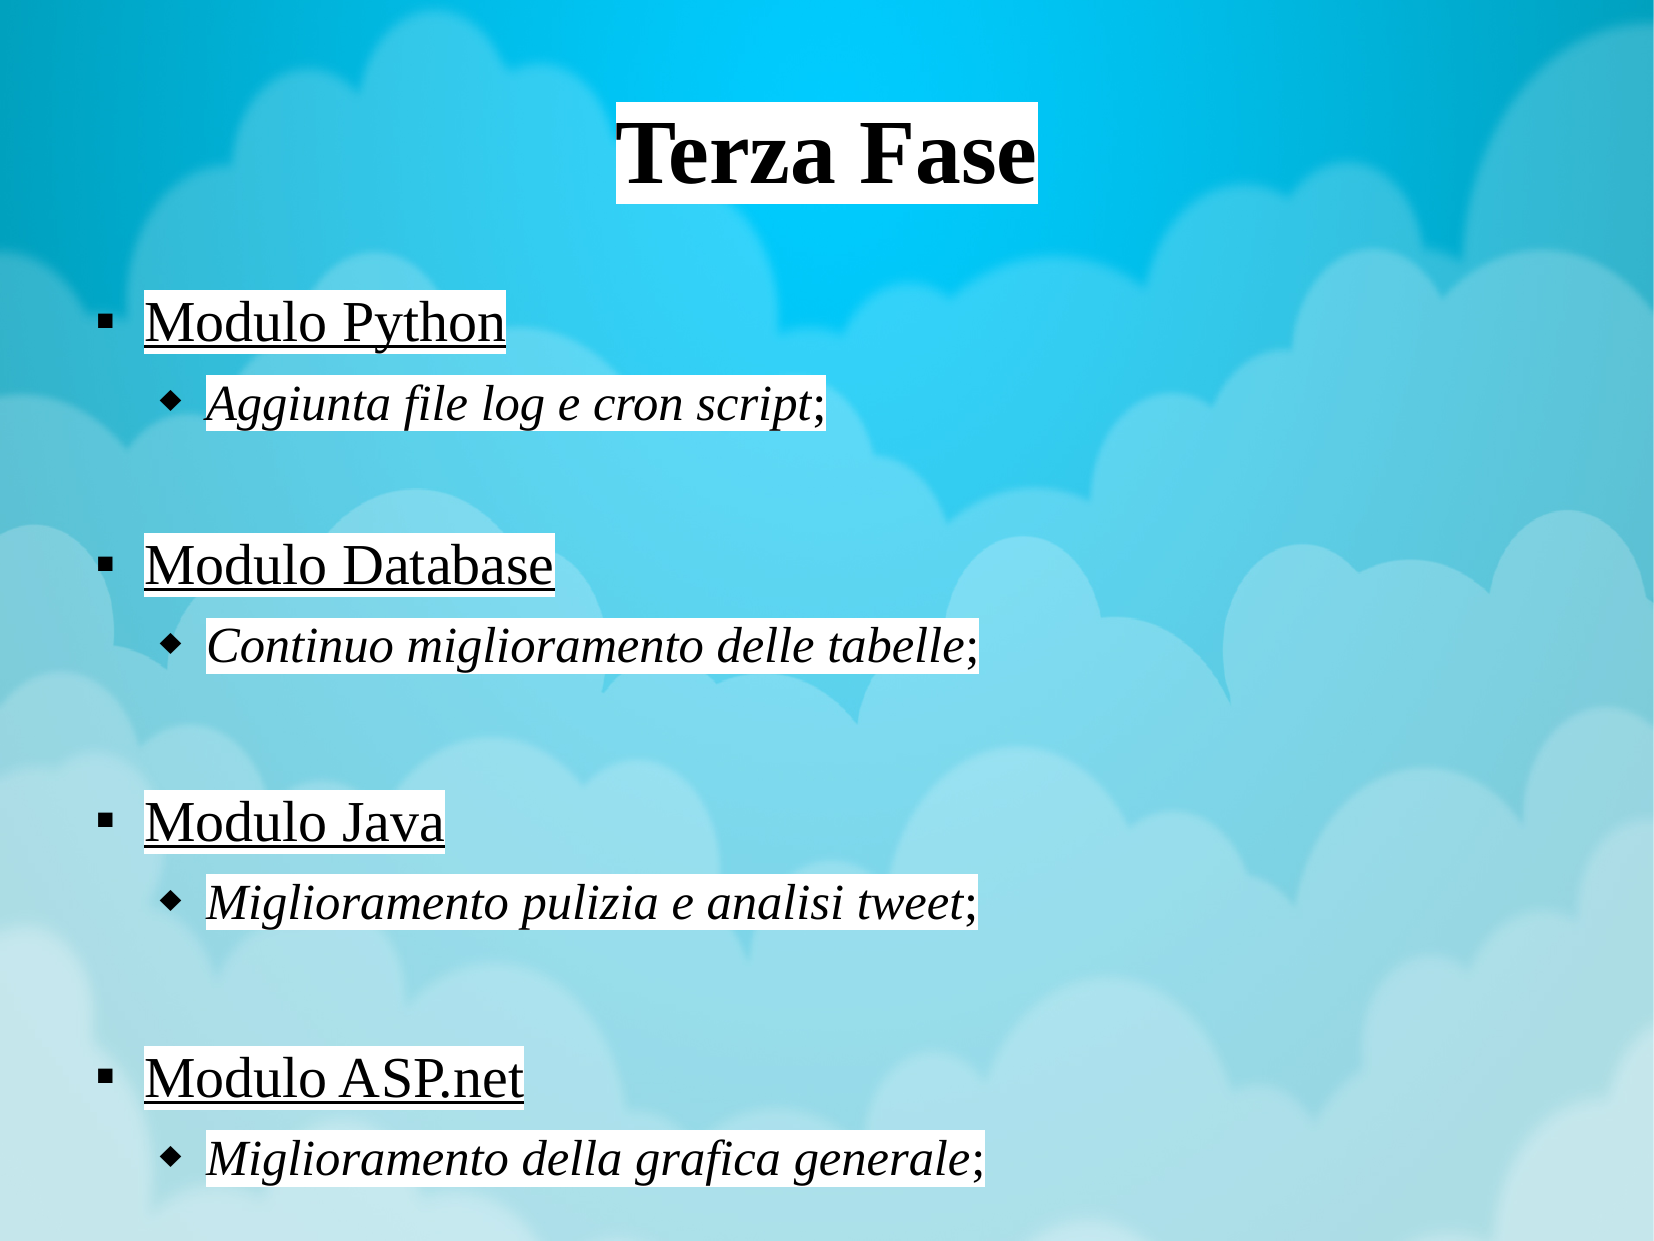

# Terza Fase
Modulo Python
Aggiunta file log e cron script;
Modulo Database
Continuo miglioramento delle tabelle;
Modulo Java
Miglioramento pulizia e analisi tweet;
Modulo ASP.net
Miglioramento della grafica generale;